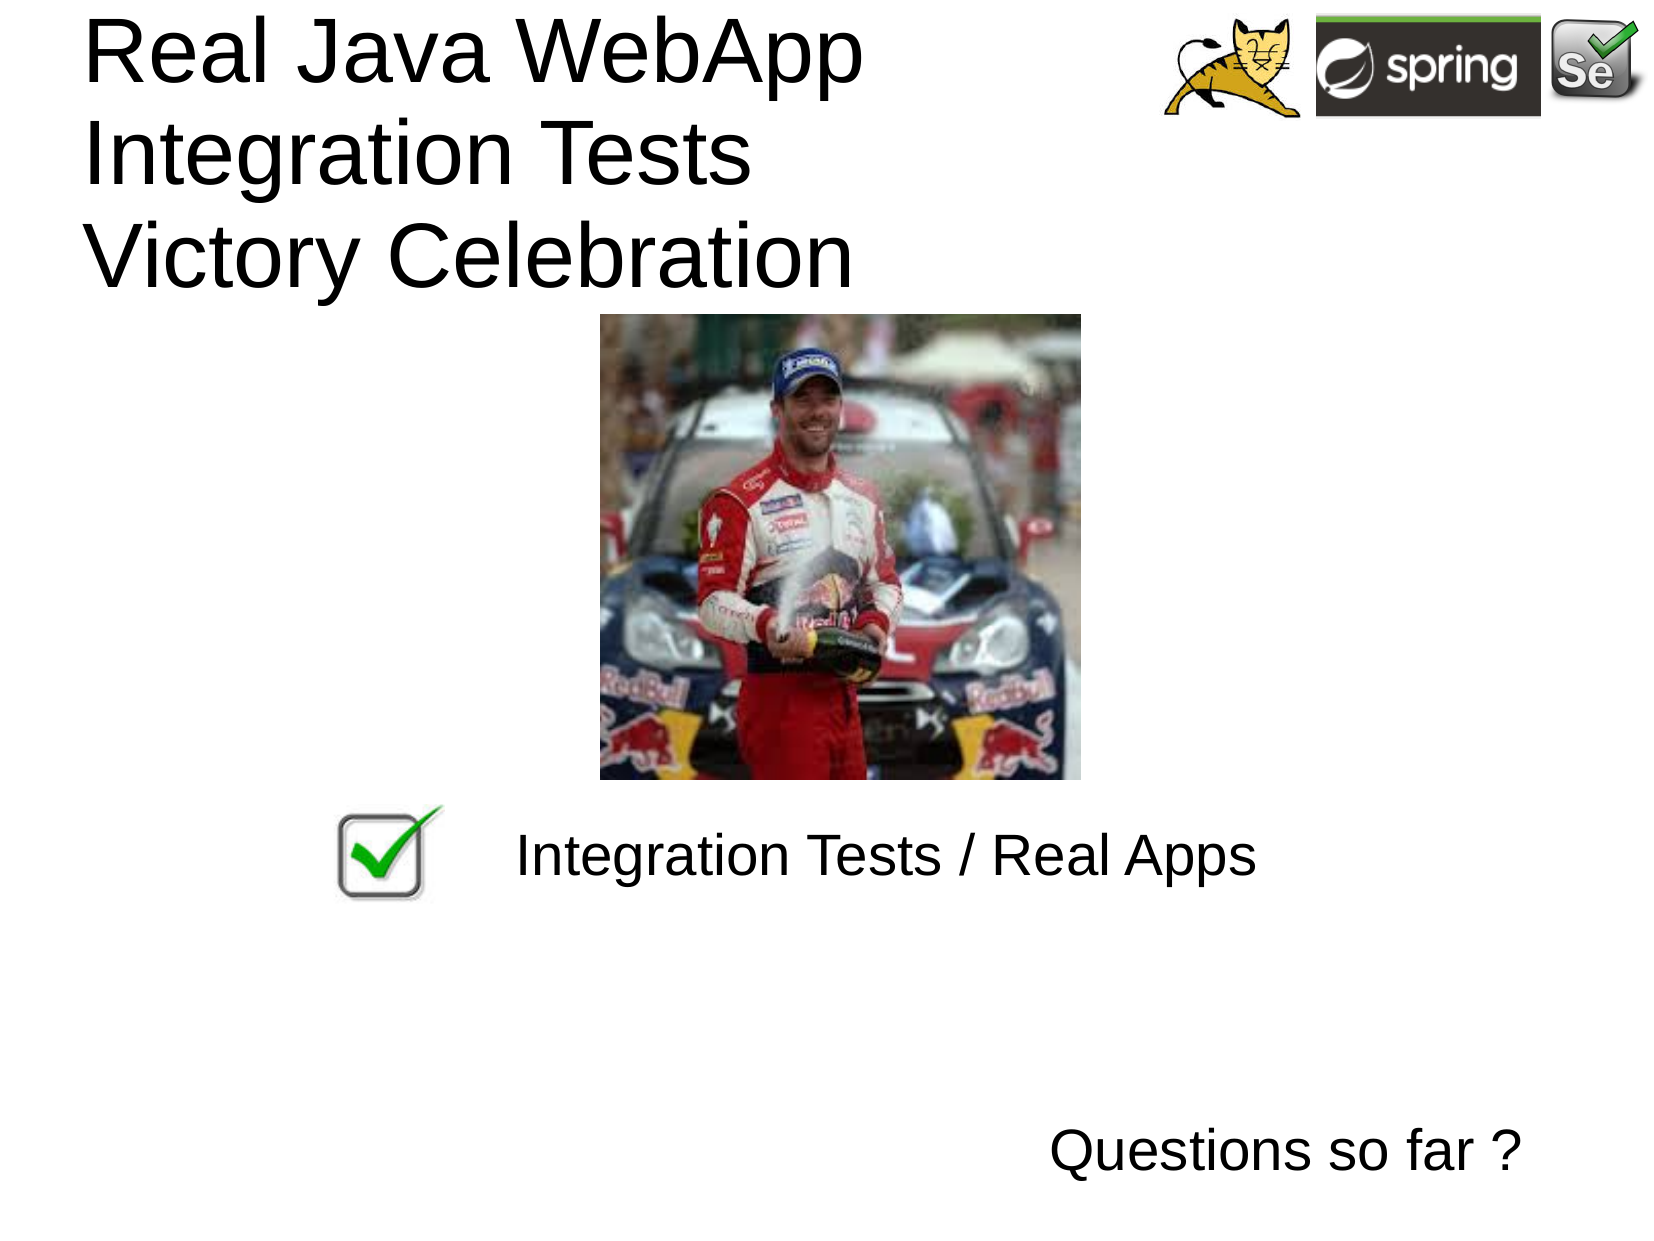

# Real Java WebApp Integration Tests Victory Celebration
Integration Tests / Real Apps
Questions so far ?